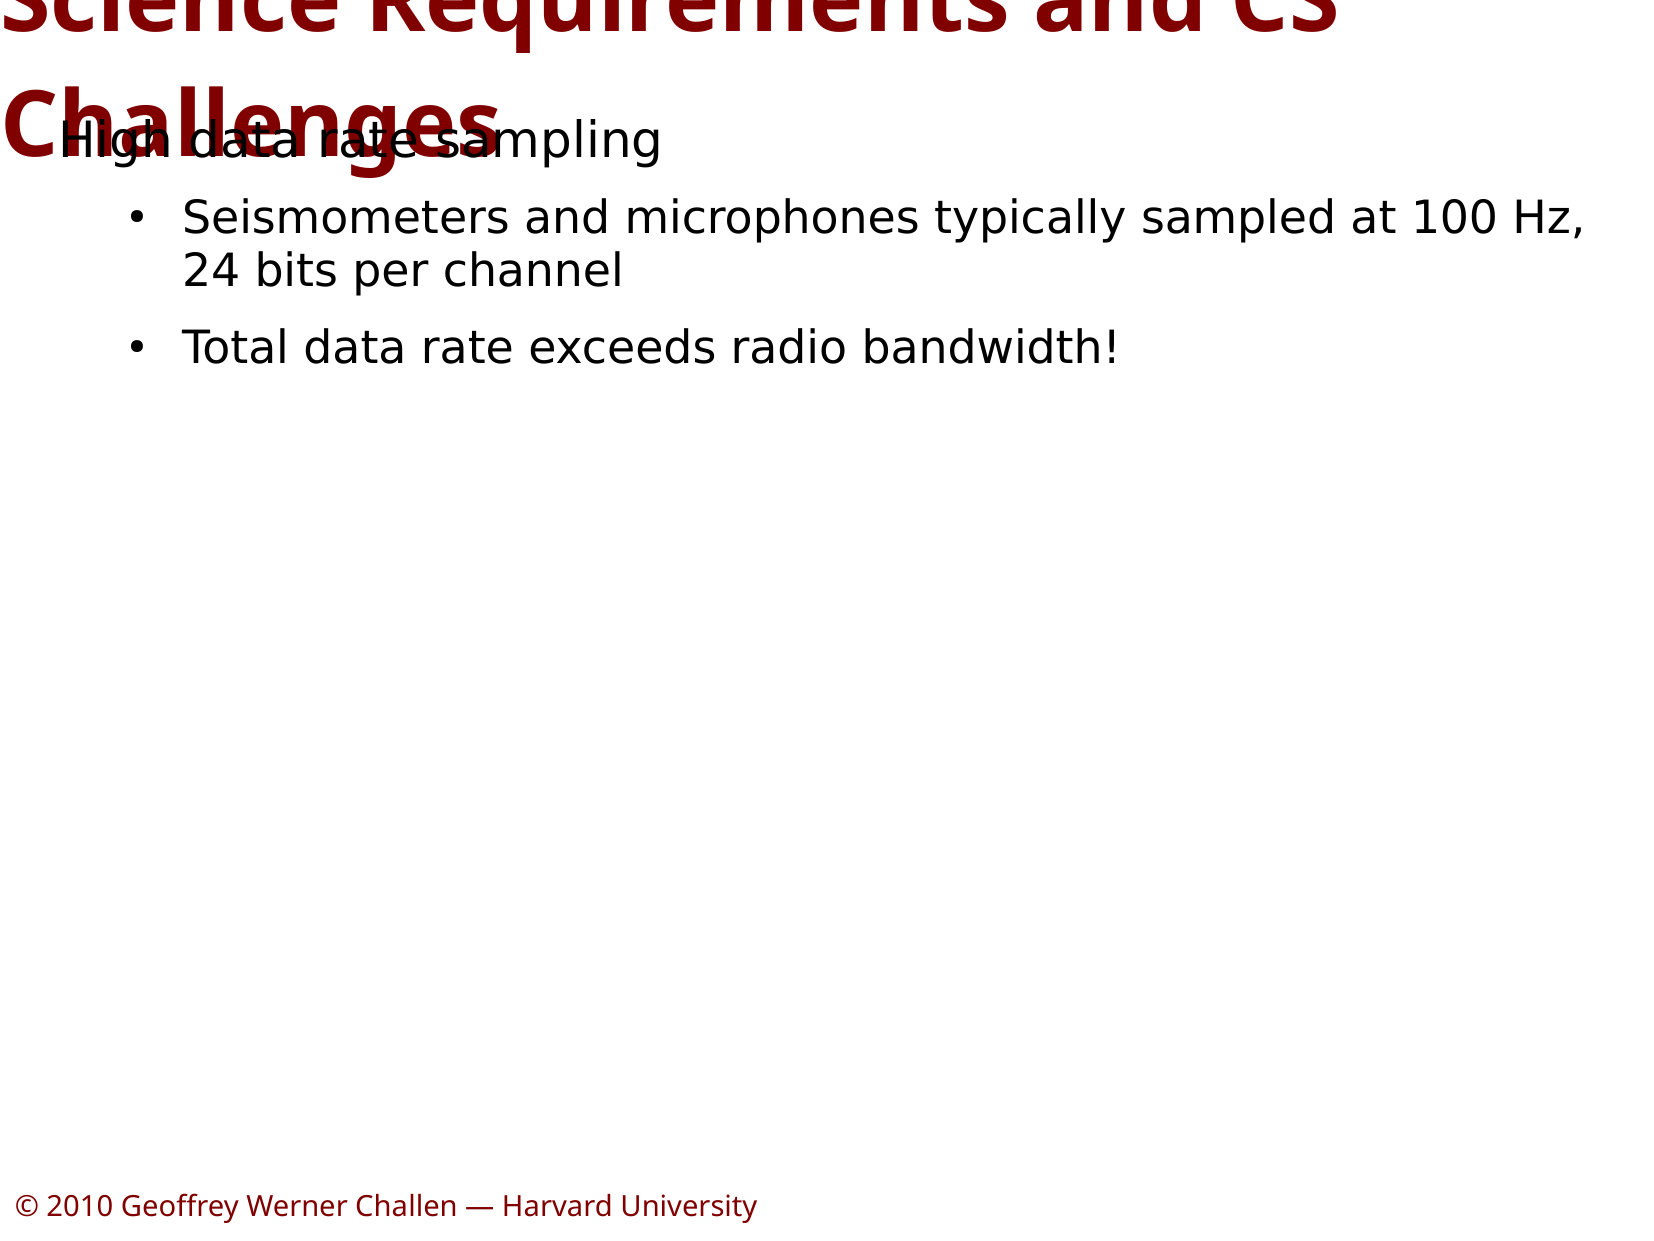

# Science Requirements and CS Challenges
High data rate sampling
Seismometers and microphones typically sampled at 100 Hz, 24 bits per channel
Total data rate exceeds radio bandwidth!